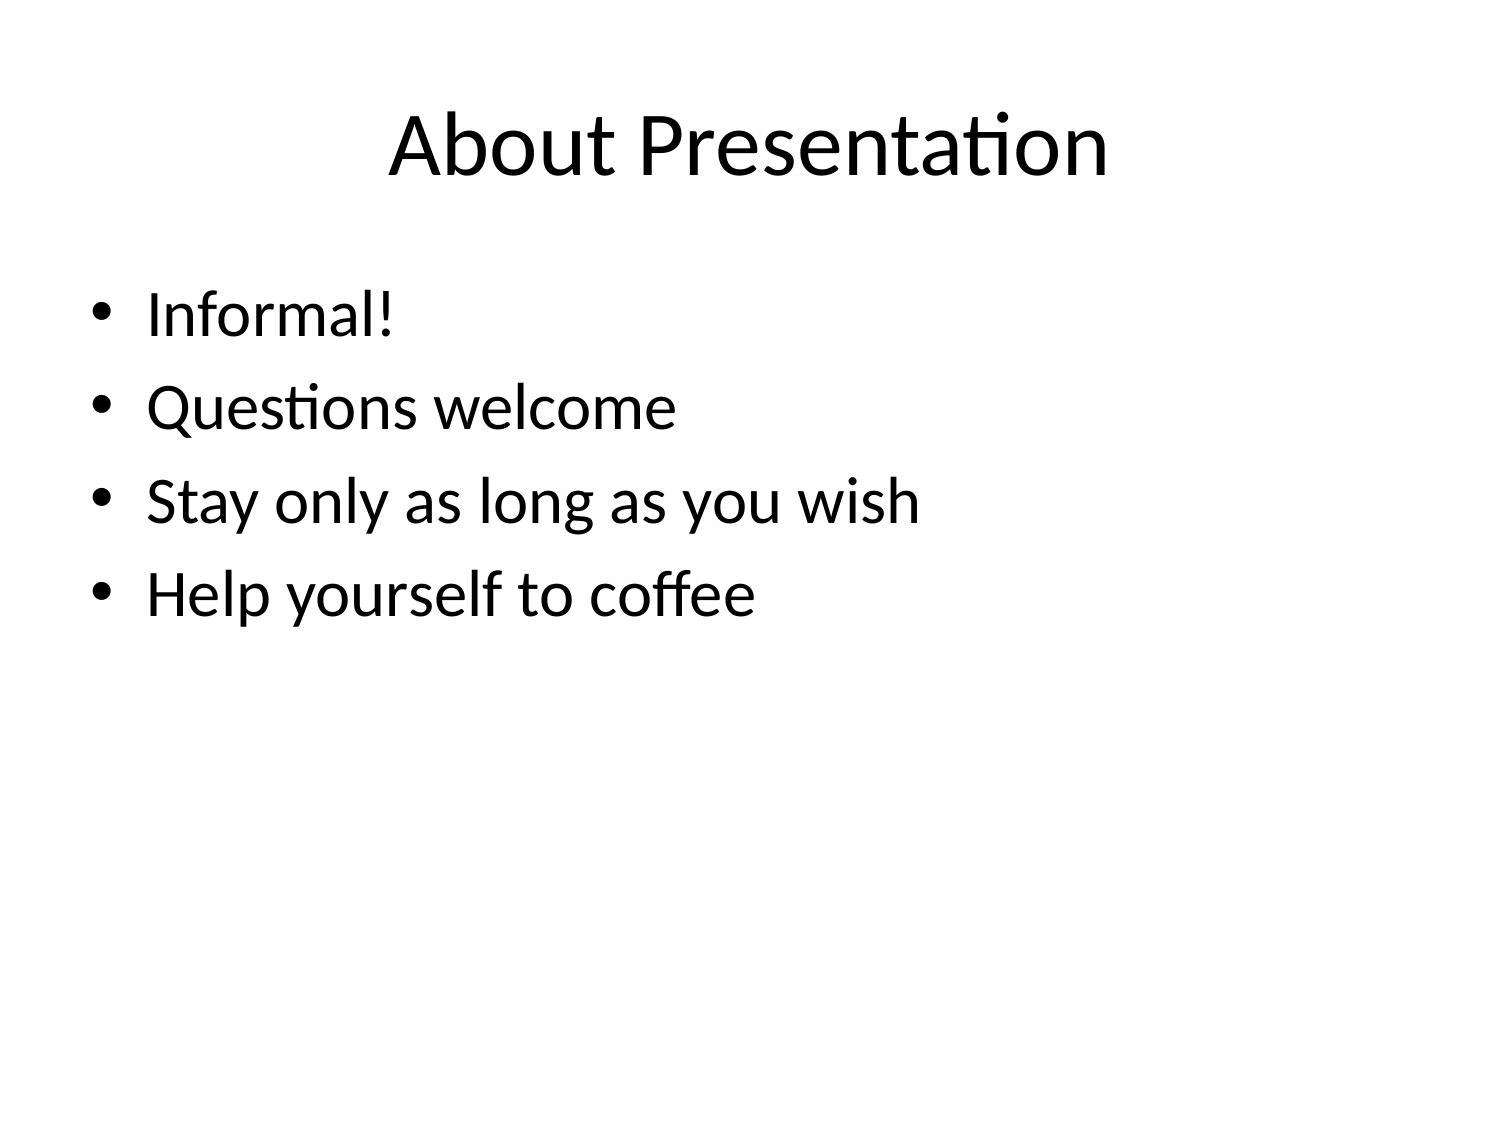

# About Presentation
Informal!
Questions welcome
Stay only as long as you wish
Help yourself to coffee